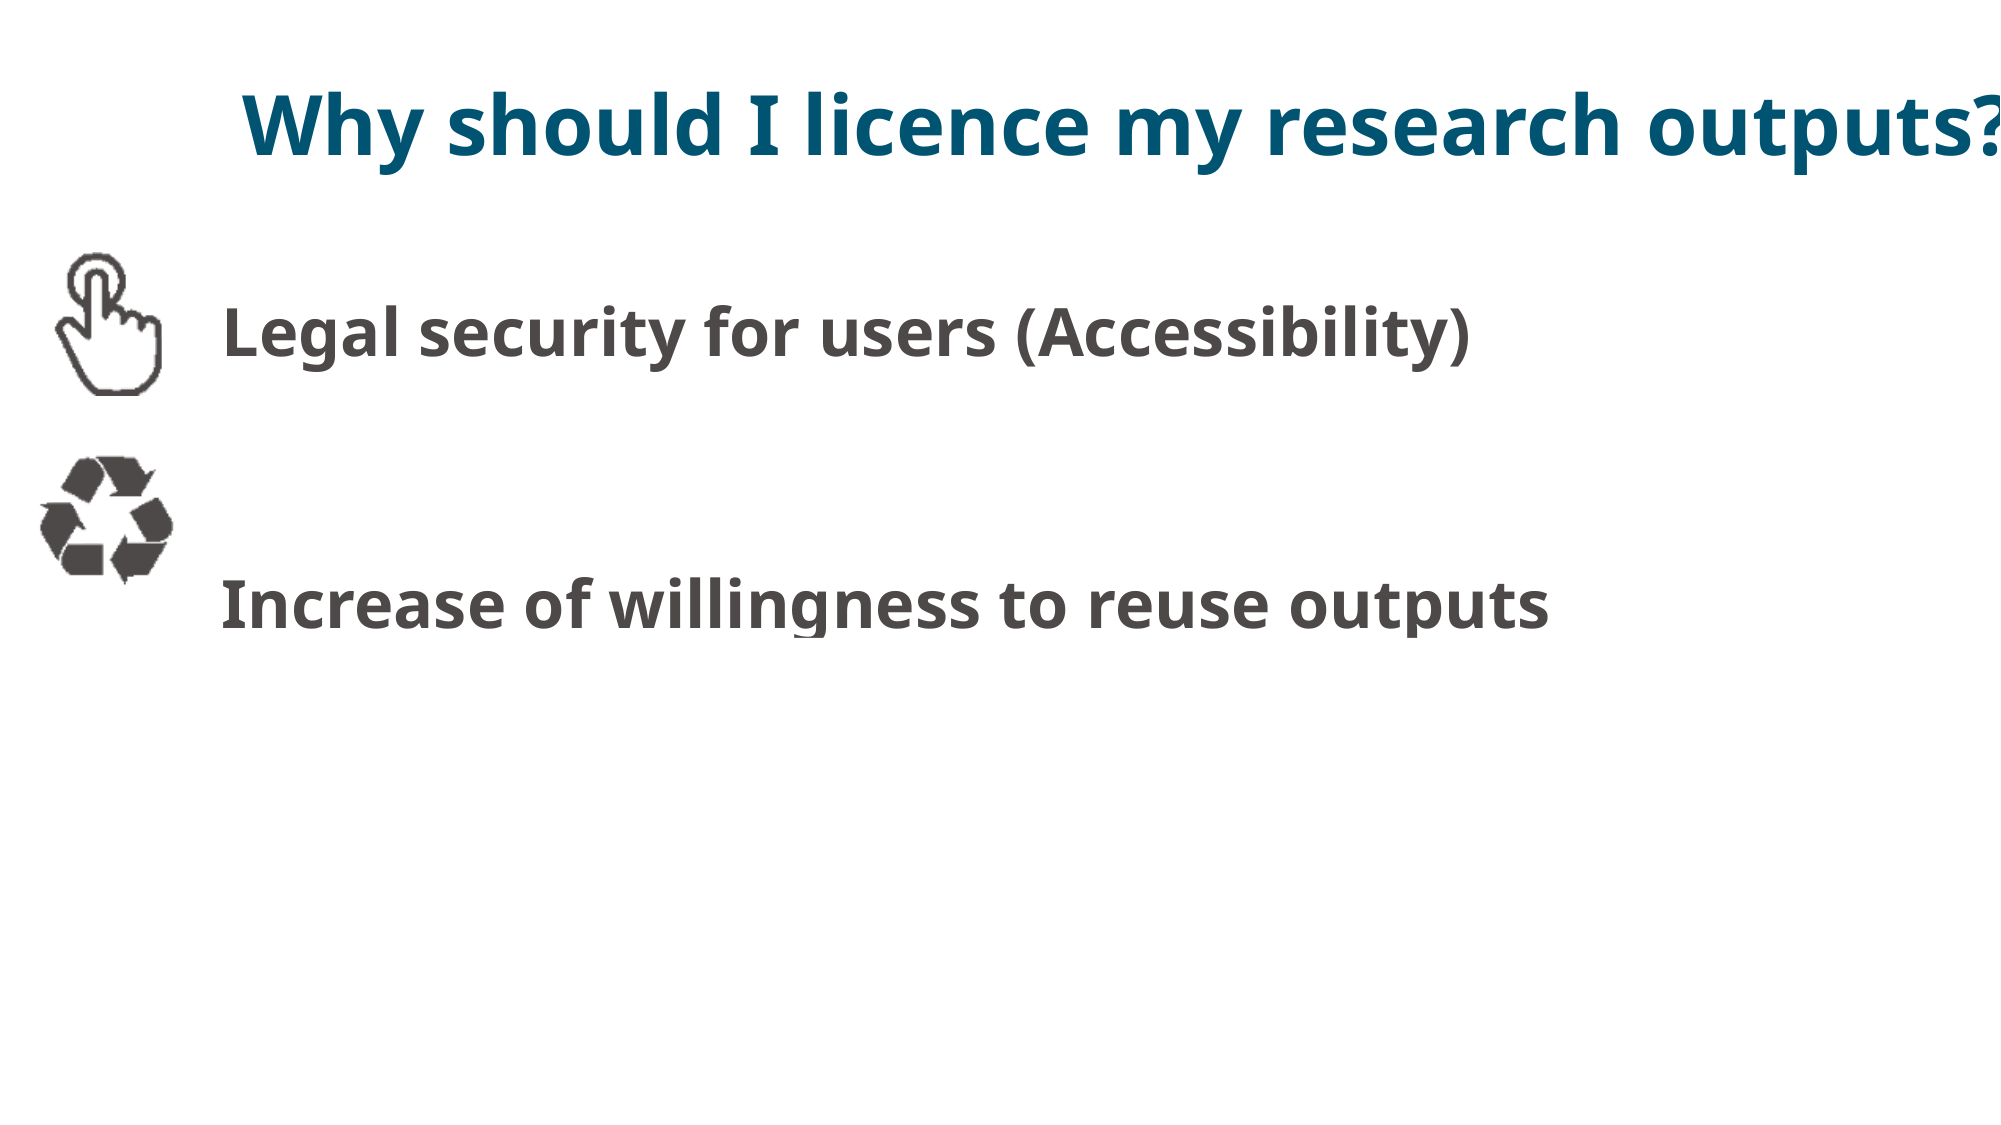

Why should I licence my research outputs?
Legal security for users (Accessibility)
Increase of willingness to reuse outputs (Reusability)
Allows deposition/mirroring in 2nd databases (Findability)